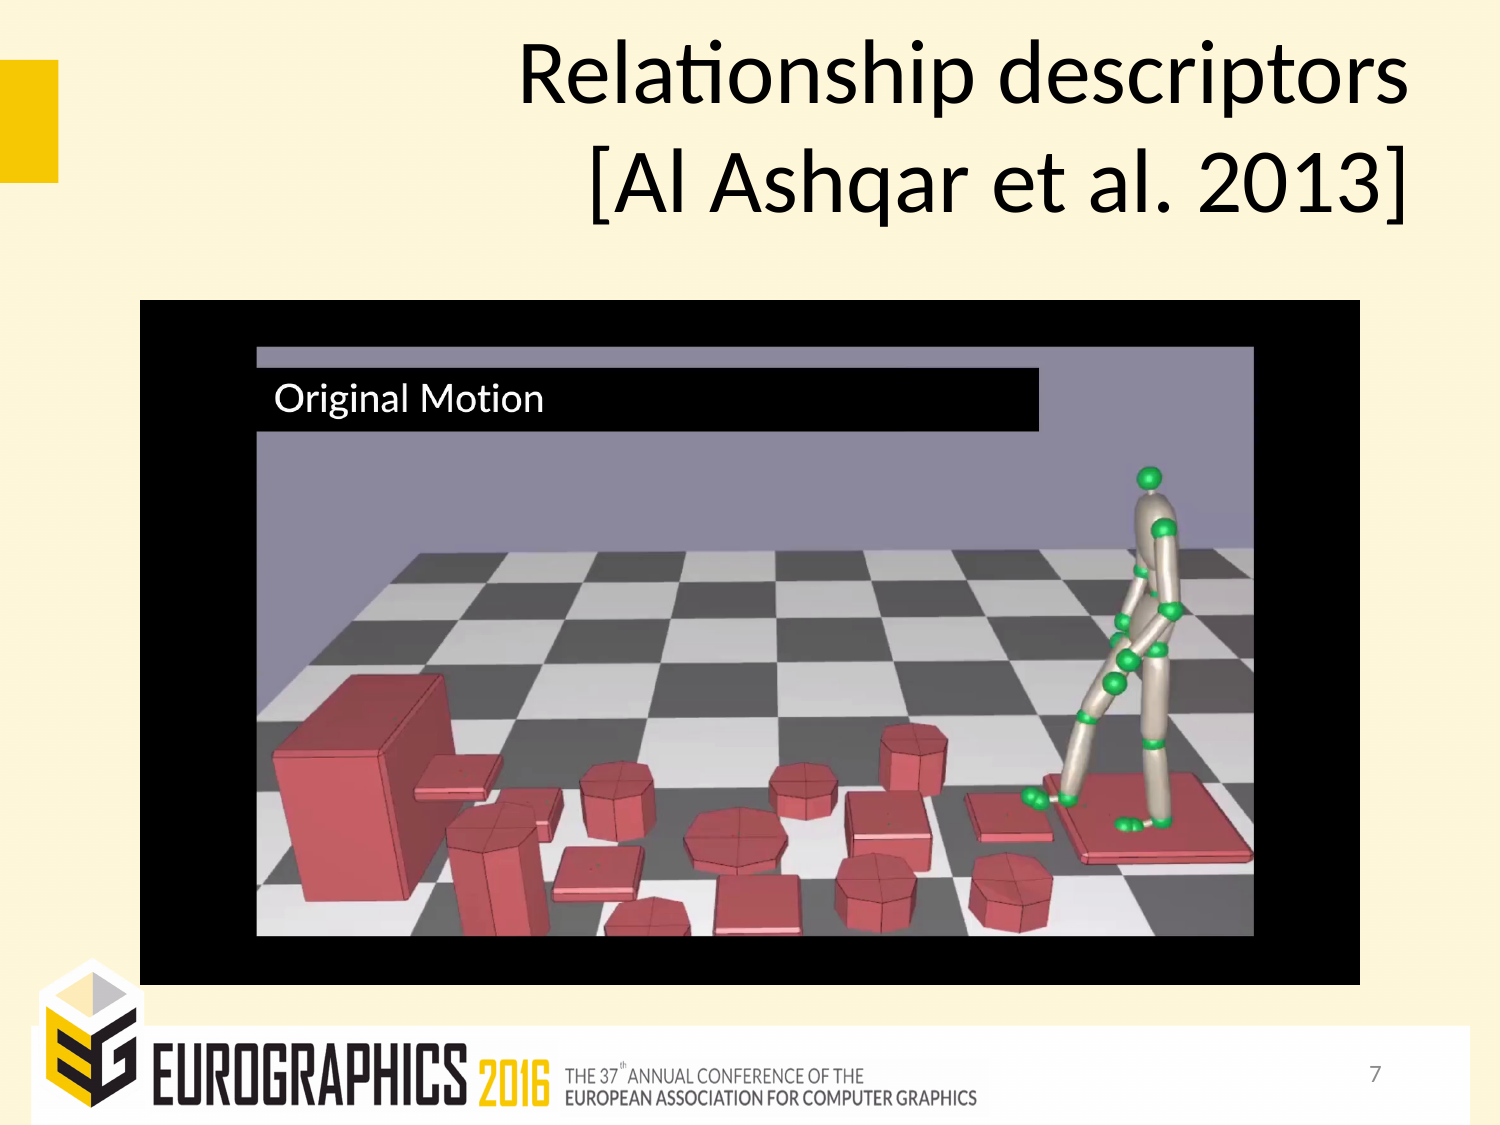

# Relationship descriptors [Al Ashqar et al. 2013]